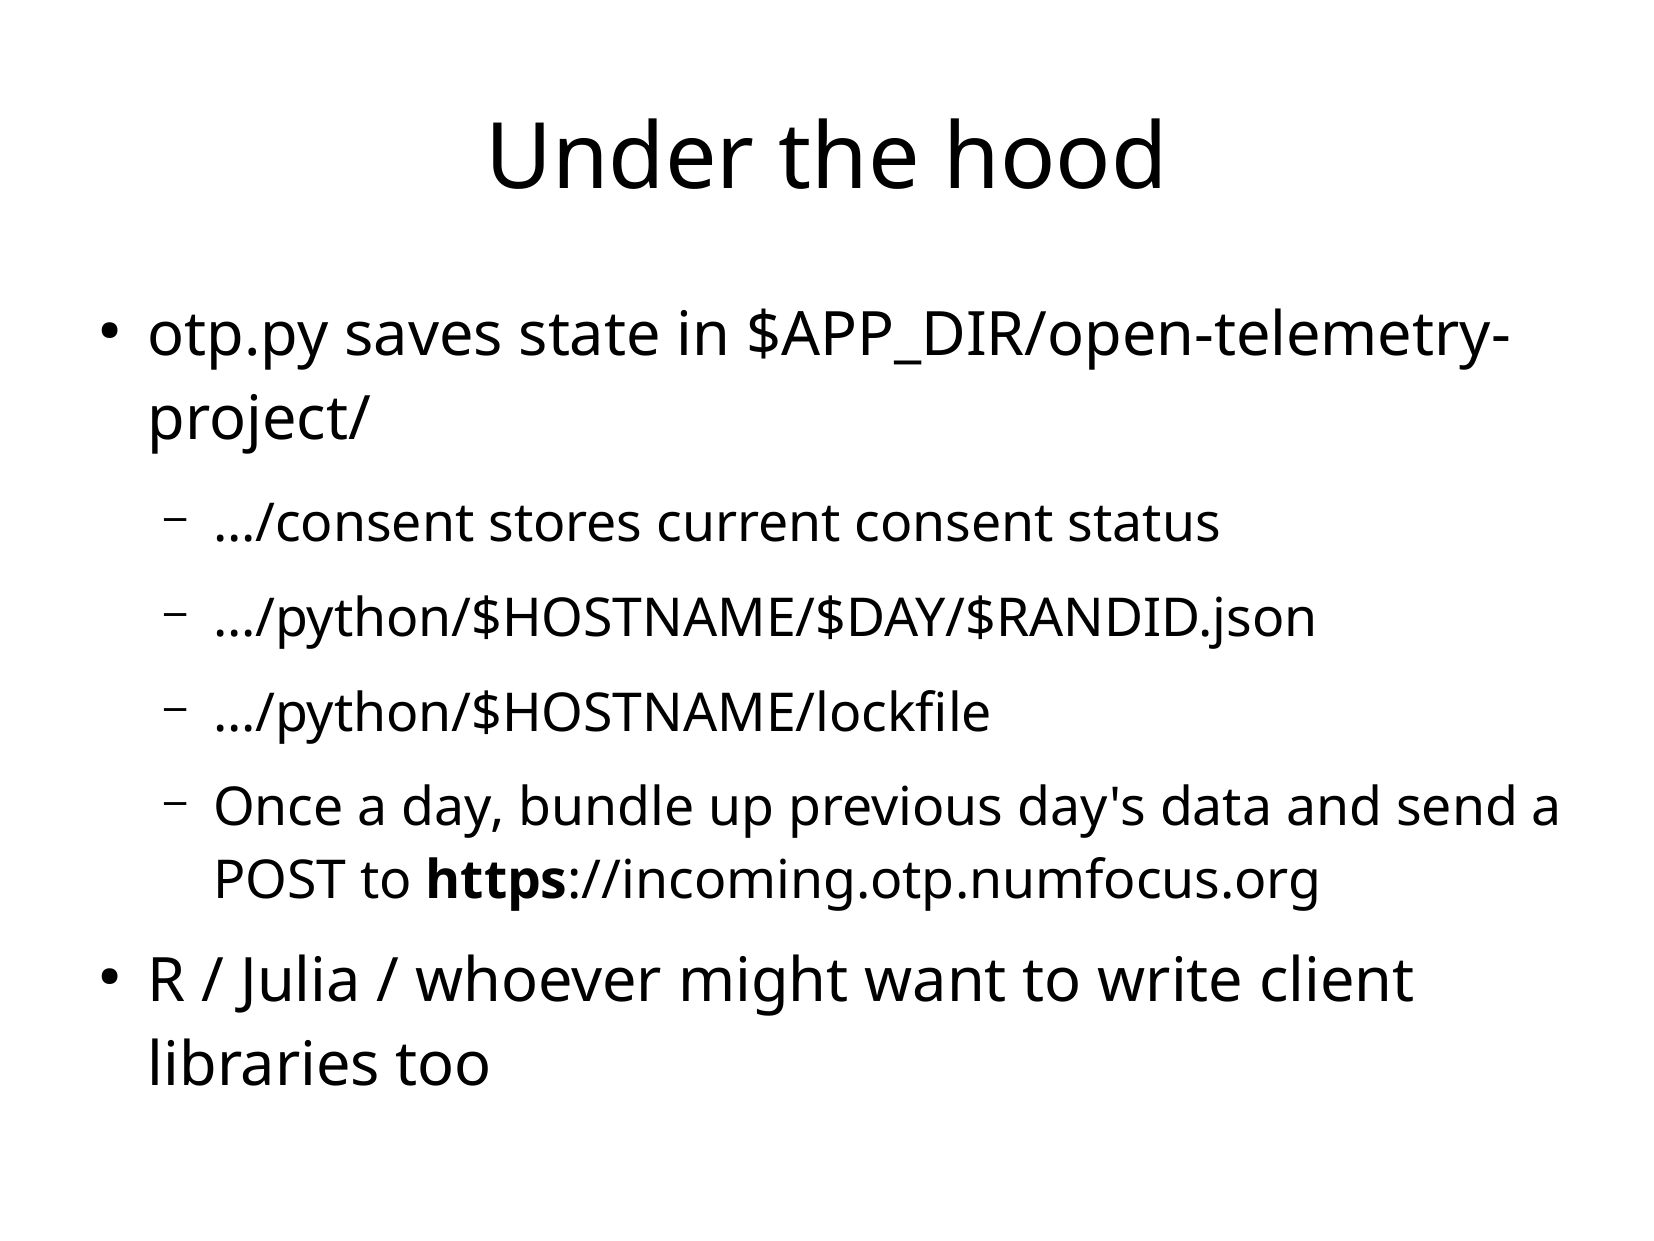

# Under the hood
otp.py saves state in $APP_DIR/open-telemetry-project/
…/consent stores current consent status
…/python/$HOSTNAME/$DAY/$RANDID.json
…/python/$HOSTNAME/lockfile
Once a day, bundle up previous day's data and send a POST to https://incoming.otp.numfocus.org
R / Julia / whoever might want to write client libraries too